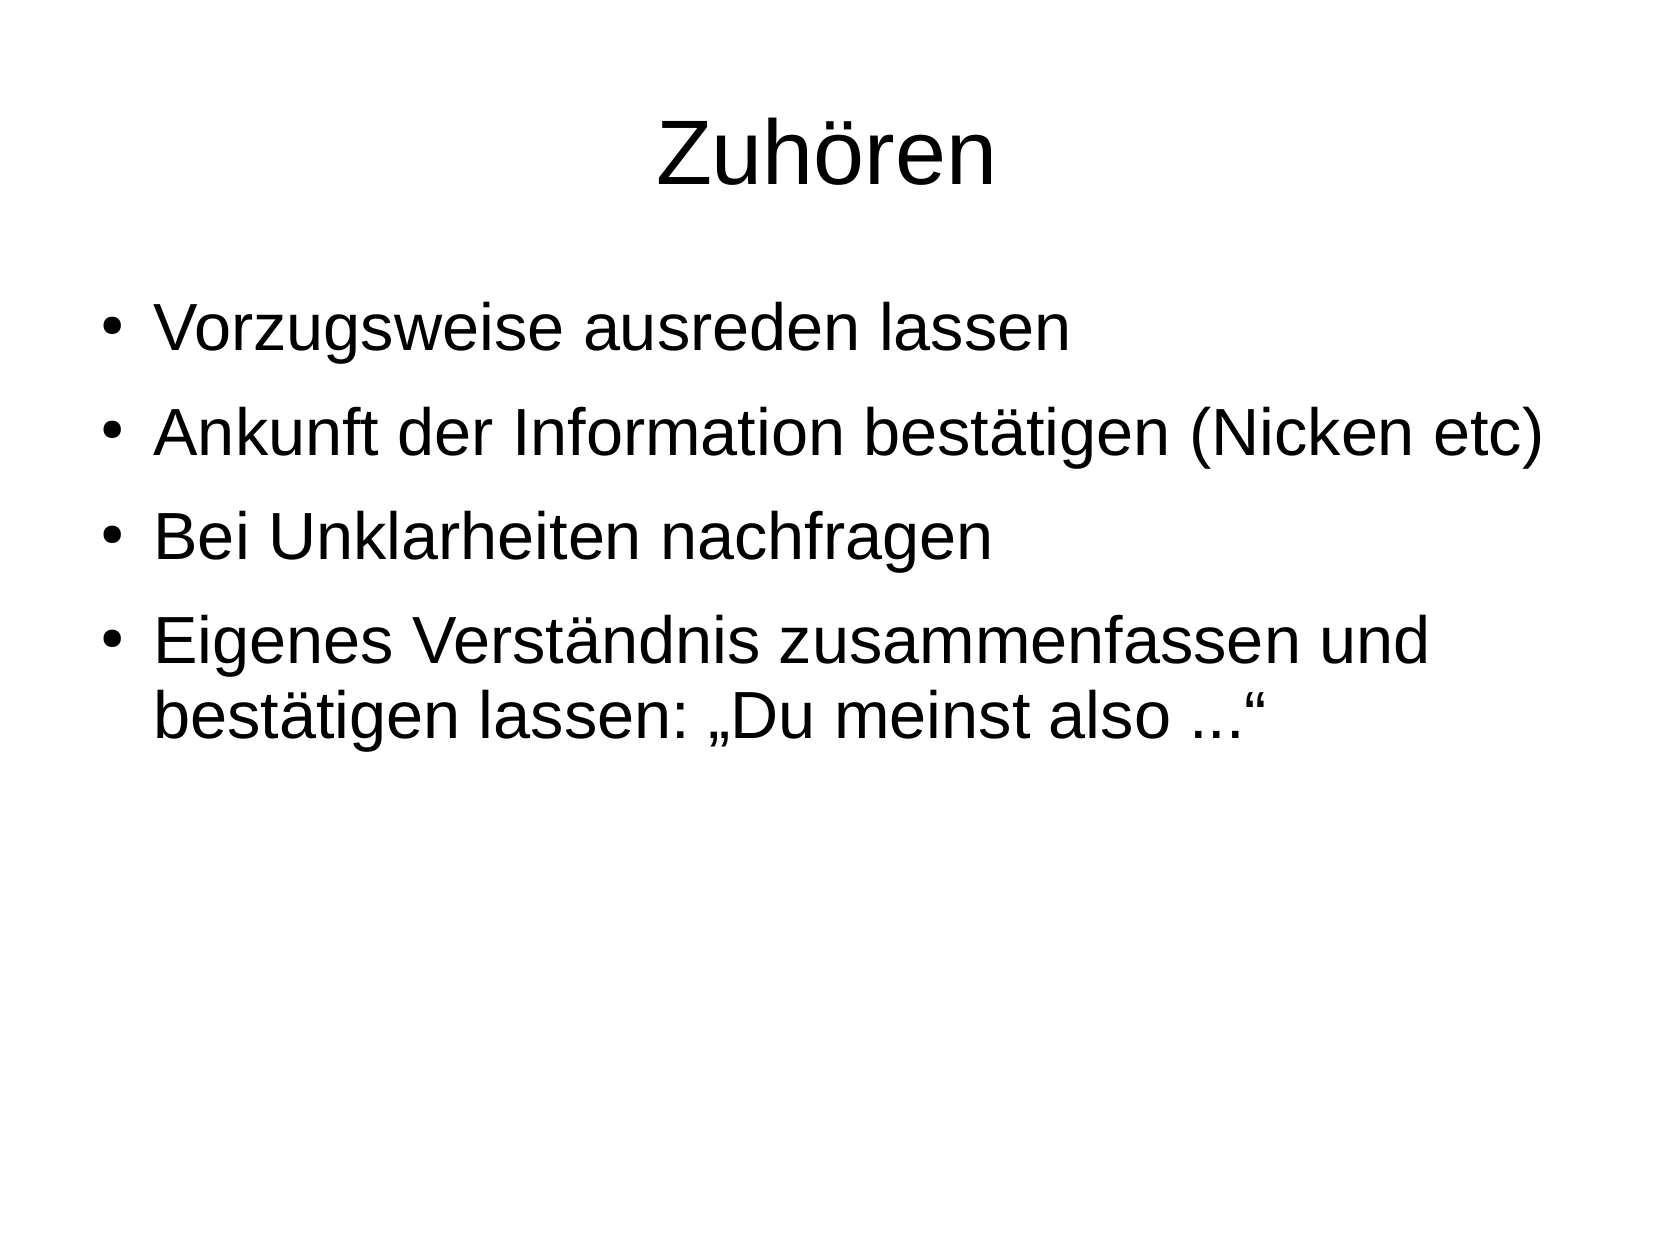

# Zuhören
Vorzugsweise ausreden lassen
Ankunft der Information bestätigen (Nicken etc)
Bei Unklarheiten nachfragen
Eigenes Verständnis zusammenfassen und bestätigen lassen: „Du meinst also ...“